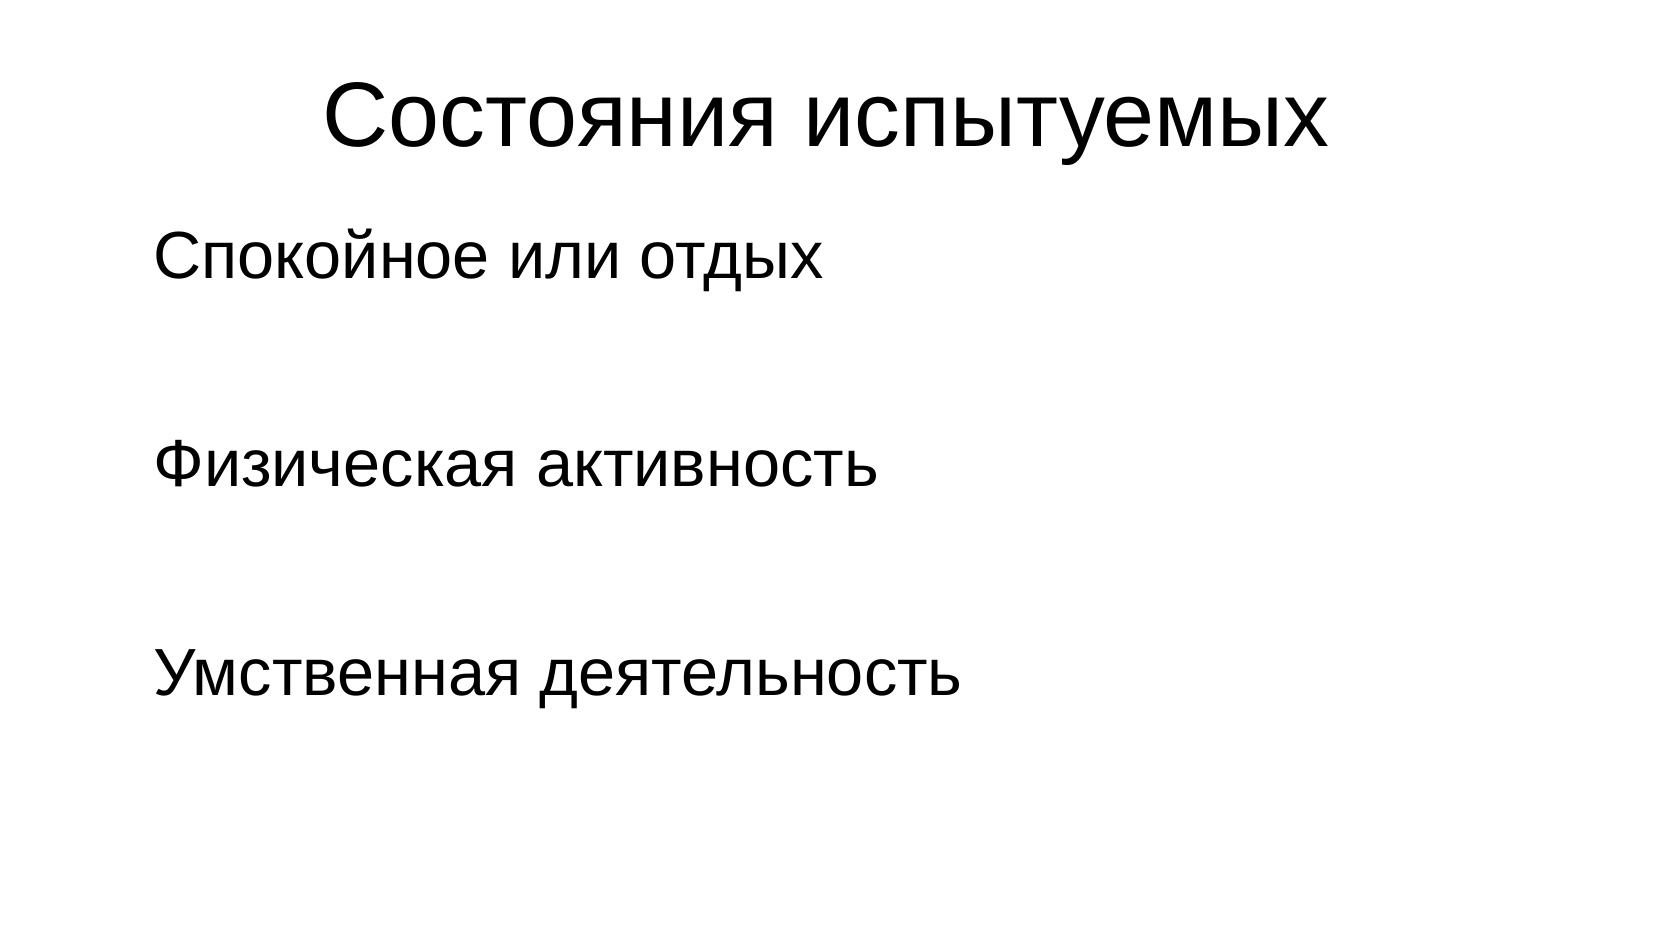

# Состояния испытуемых
Спокойное или отдых
Физическая активность
Умственная деятельность